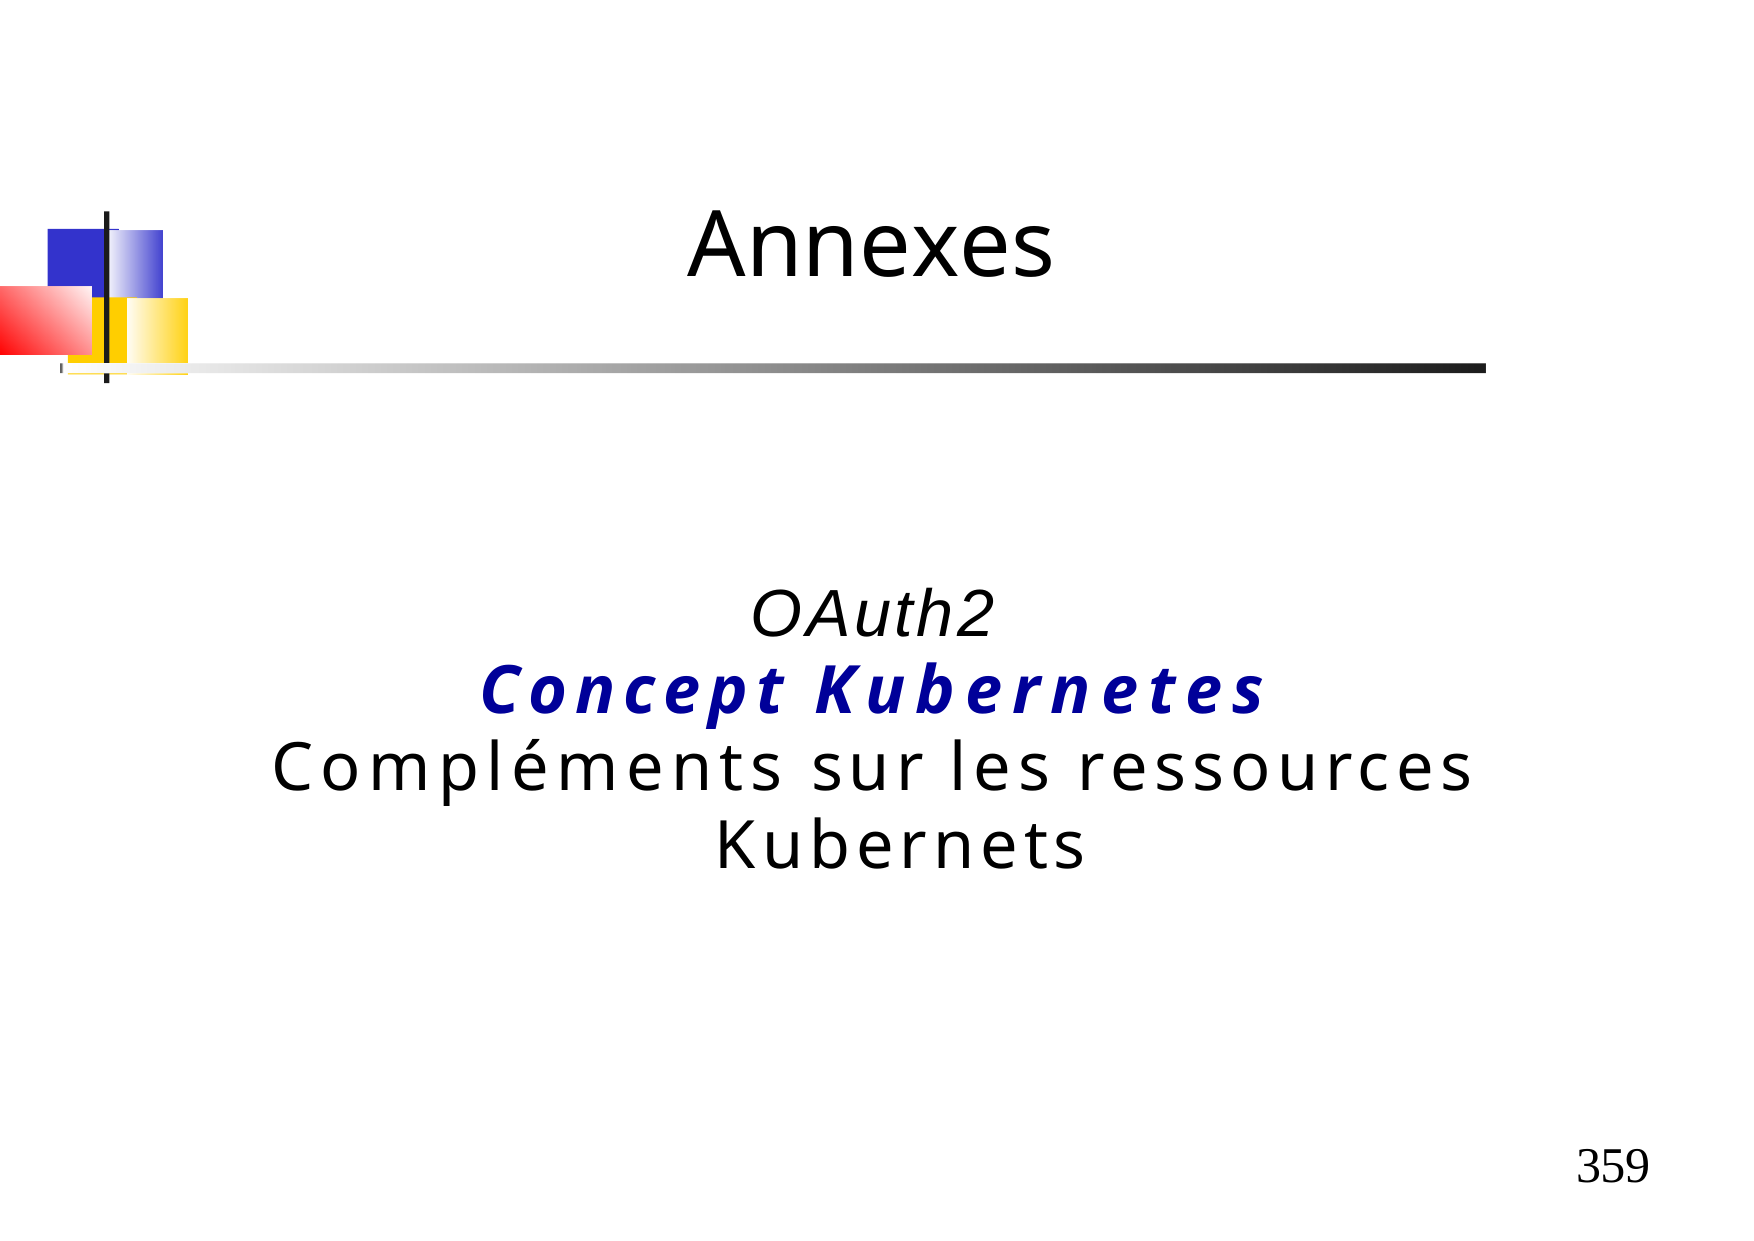

Annexes
# OAuth2
Concept Kubernetes
Compléments sur les ressources
Kubernets
359